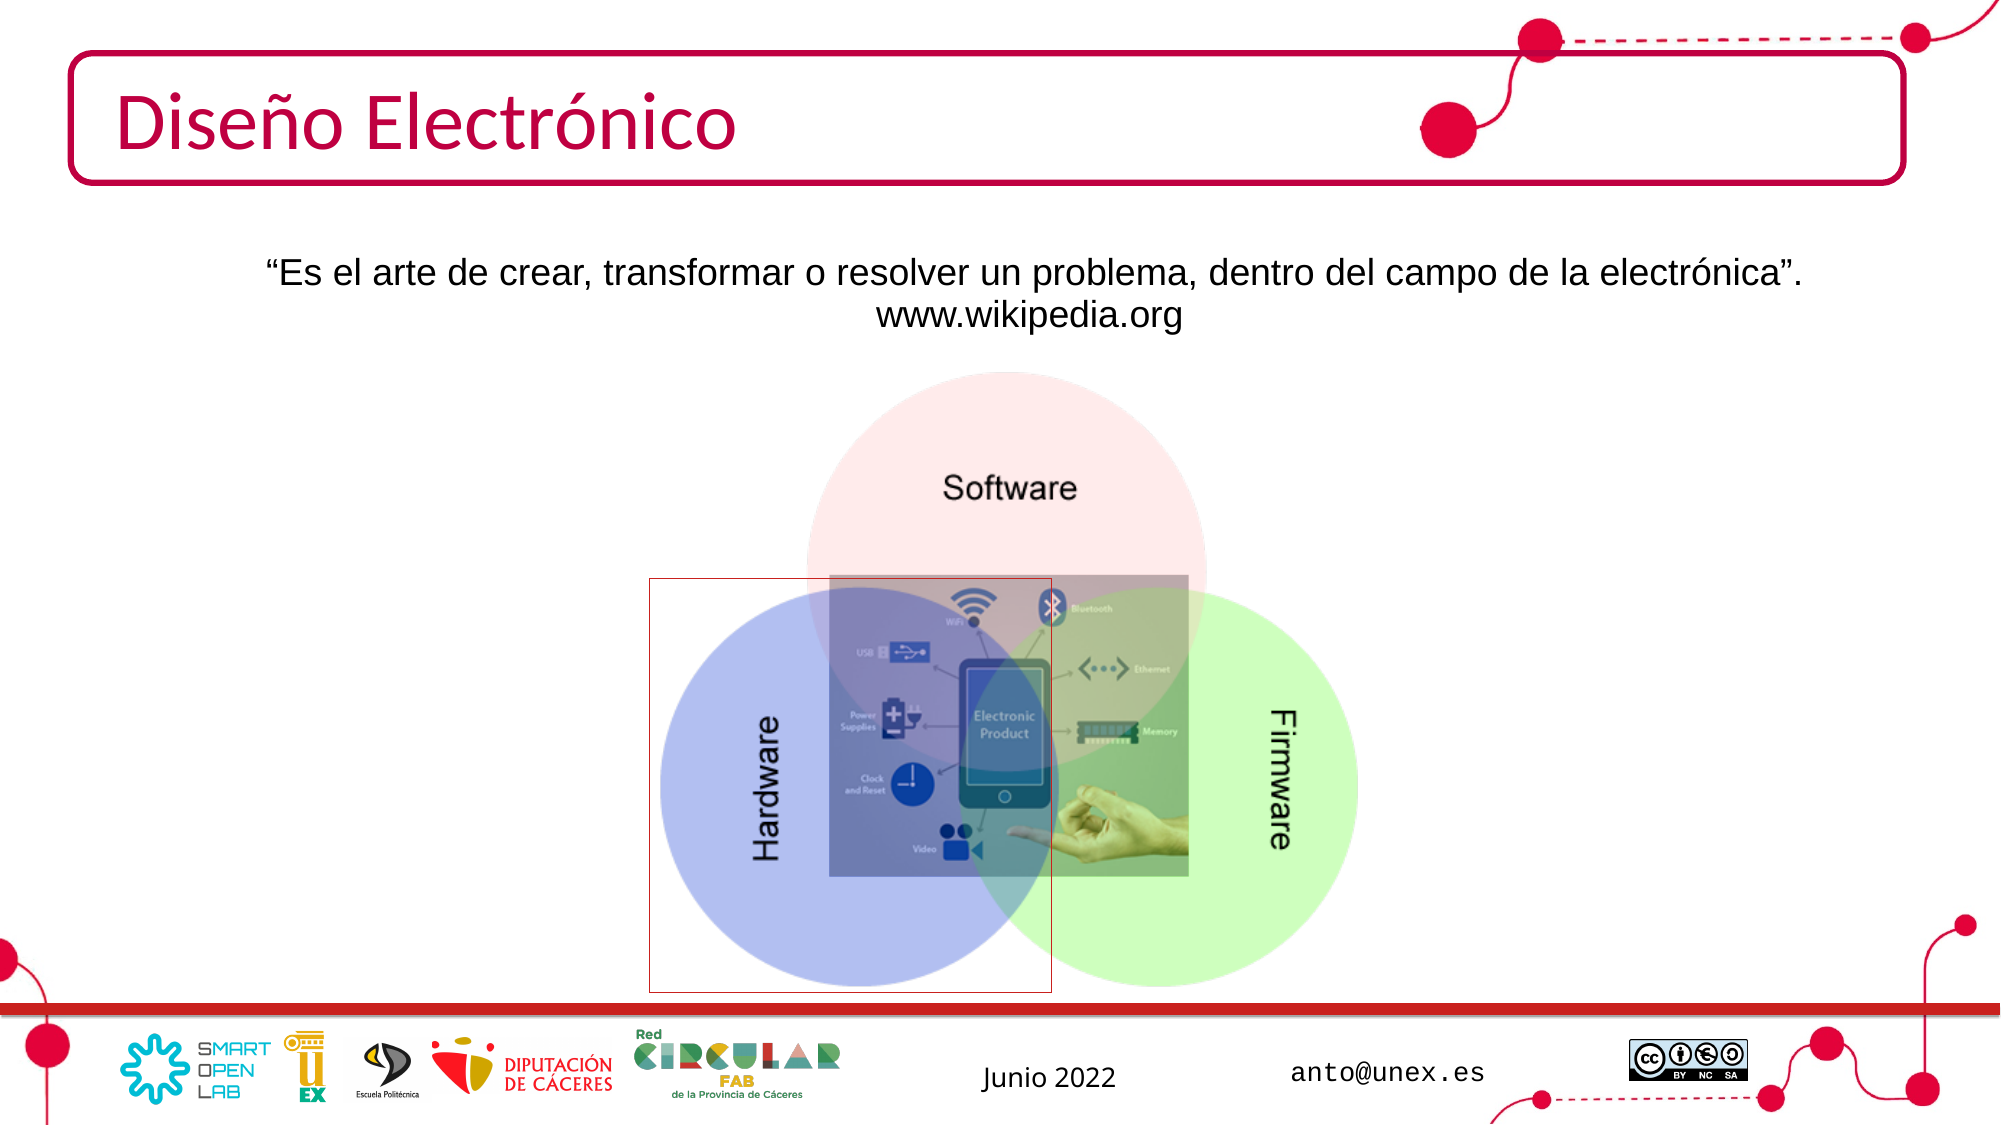

Diseño Electrónico
 “Es el arte de crear, transformar o resolver un problema, dentro del campo de la electrónica”.
www.wikipedia.org